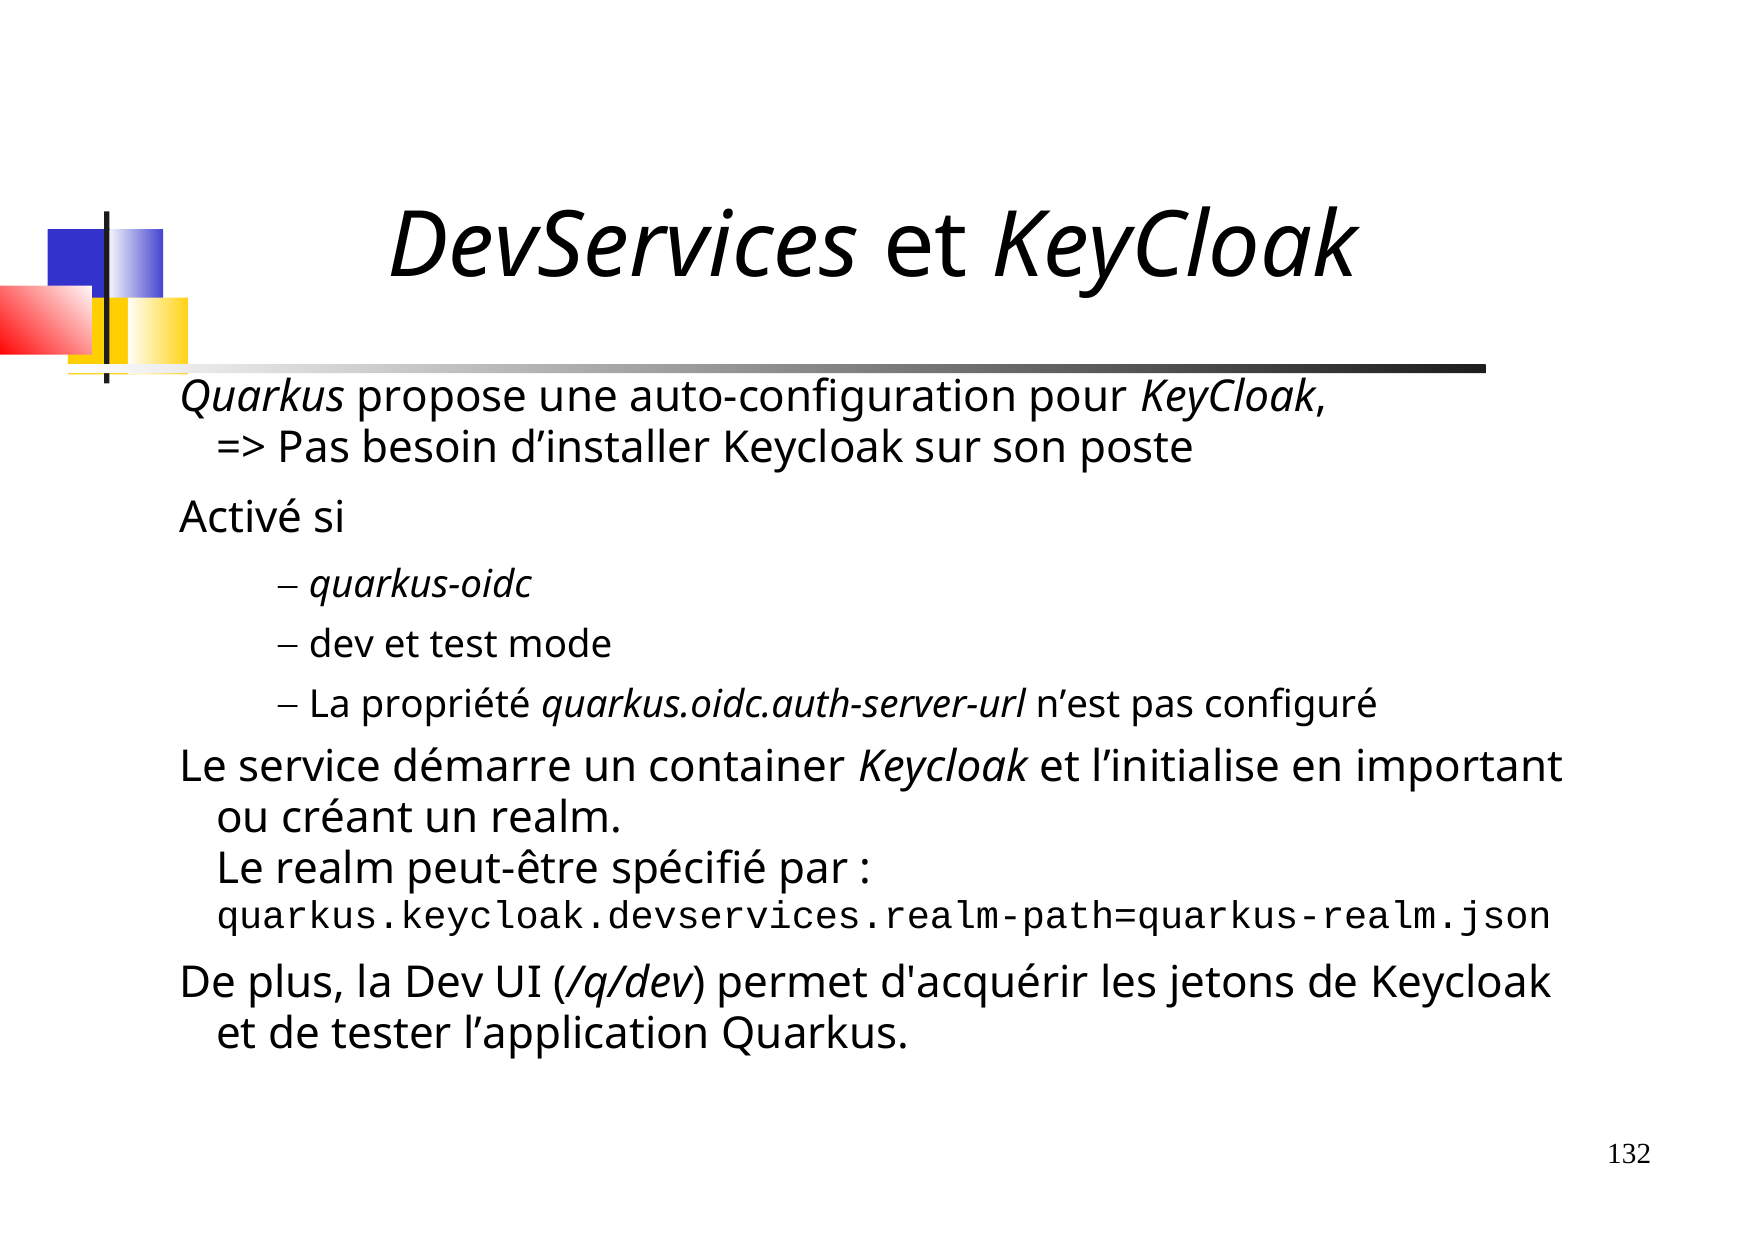

# DevServices et KeyCloak
Quarkus propose une auto-configuration pour KeyCloak,
=> Pas besoin d’installer Keycloak sur son poste
Activé si
quarkus-oidc
dev et test mode
La propriété quarkus.oidc.auth-server-url n’est pas configuré
Le service démarre un container Keycloak et l’initialise en important ou créant un realm.
Le realm peut-être spécifié par :
quarkus.keycloak.devservices.realm-path=quarkus-realm.json
De plus, la Dev UI (/q/dev) permet d'acquérir les jetons de Keycloak et de tester l’application Quarkus.